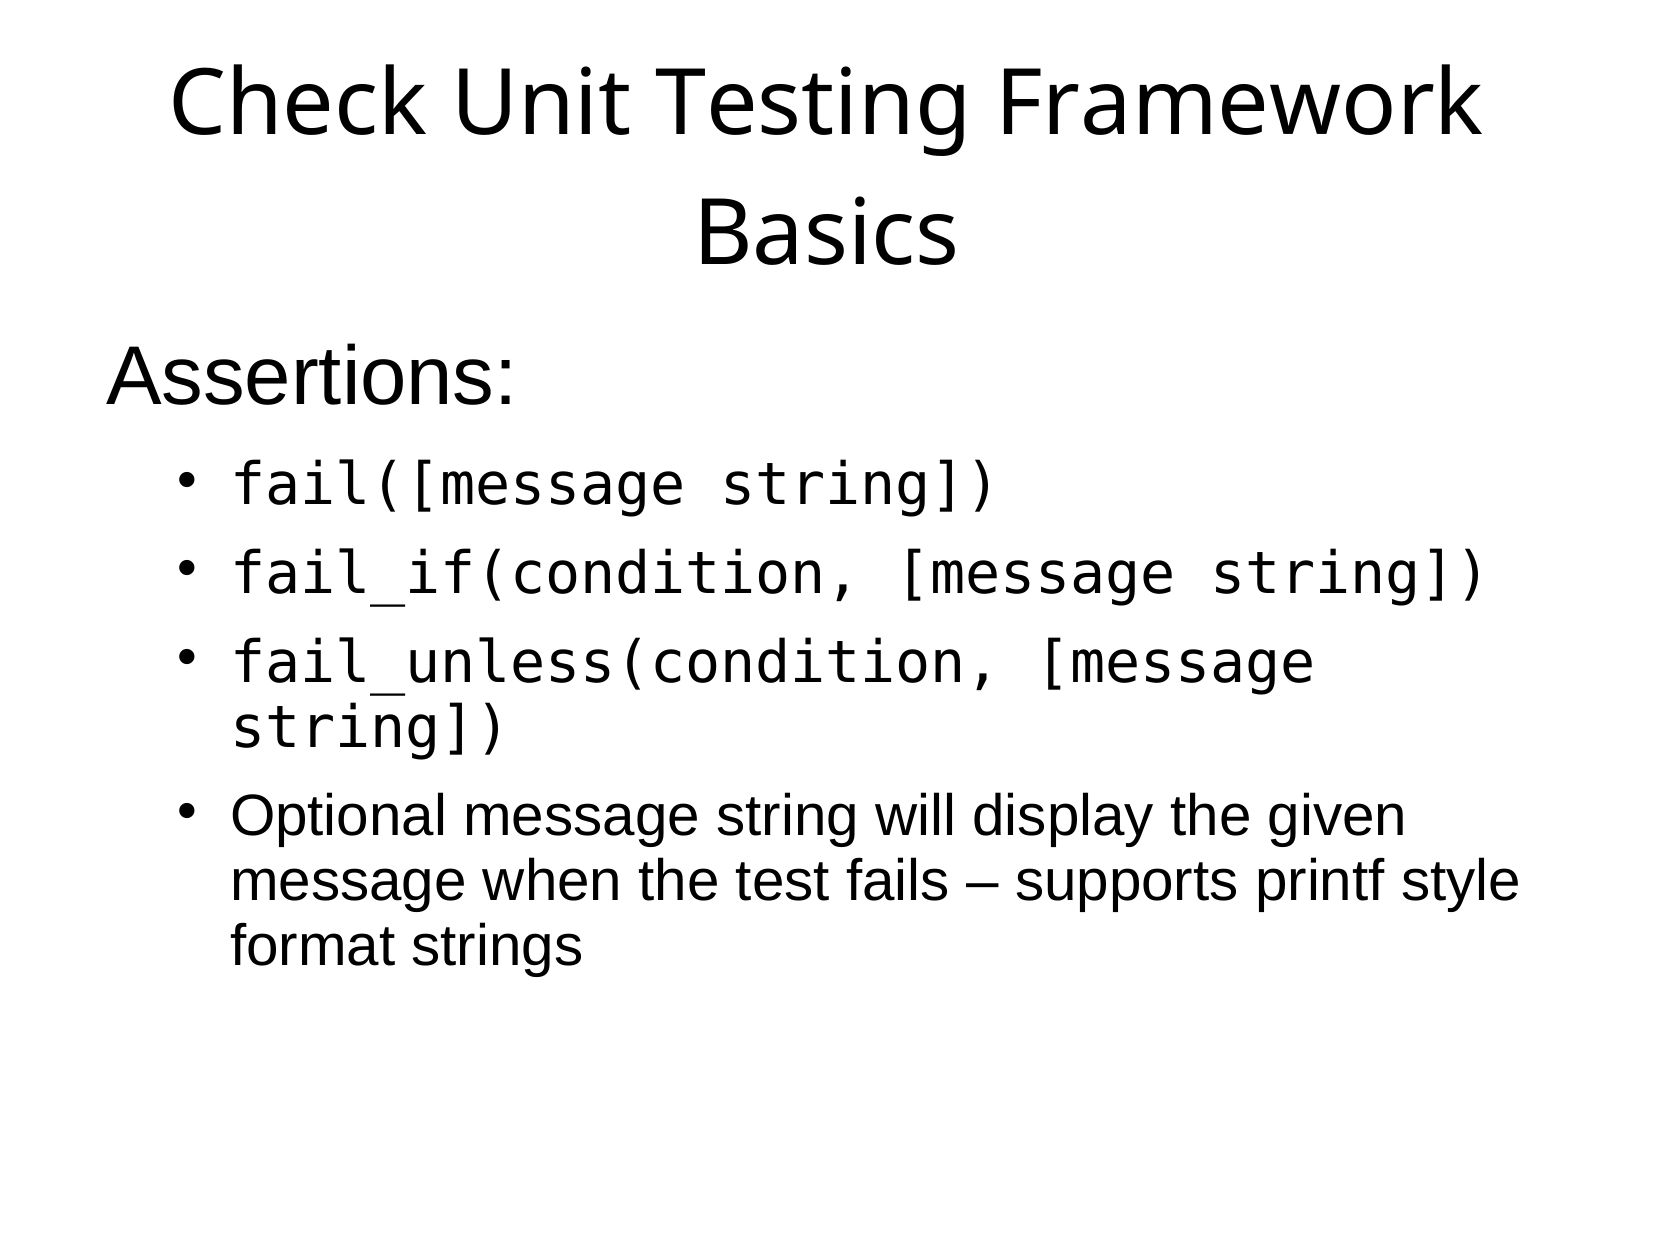

# Check Unit Testing Framework Basics
Assertions:
fail([message string])
fail_if(condition, [message string])
fail_unless(condition, [message string])
Optional message string will display the given message when the test fails – supports printf style format strings